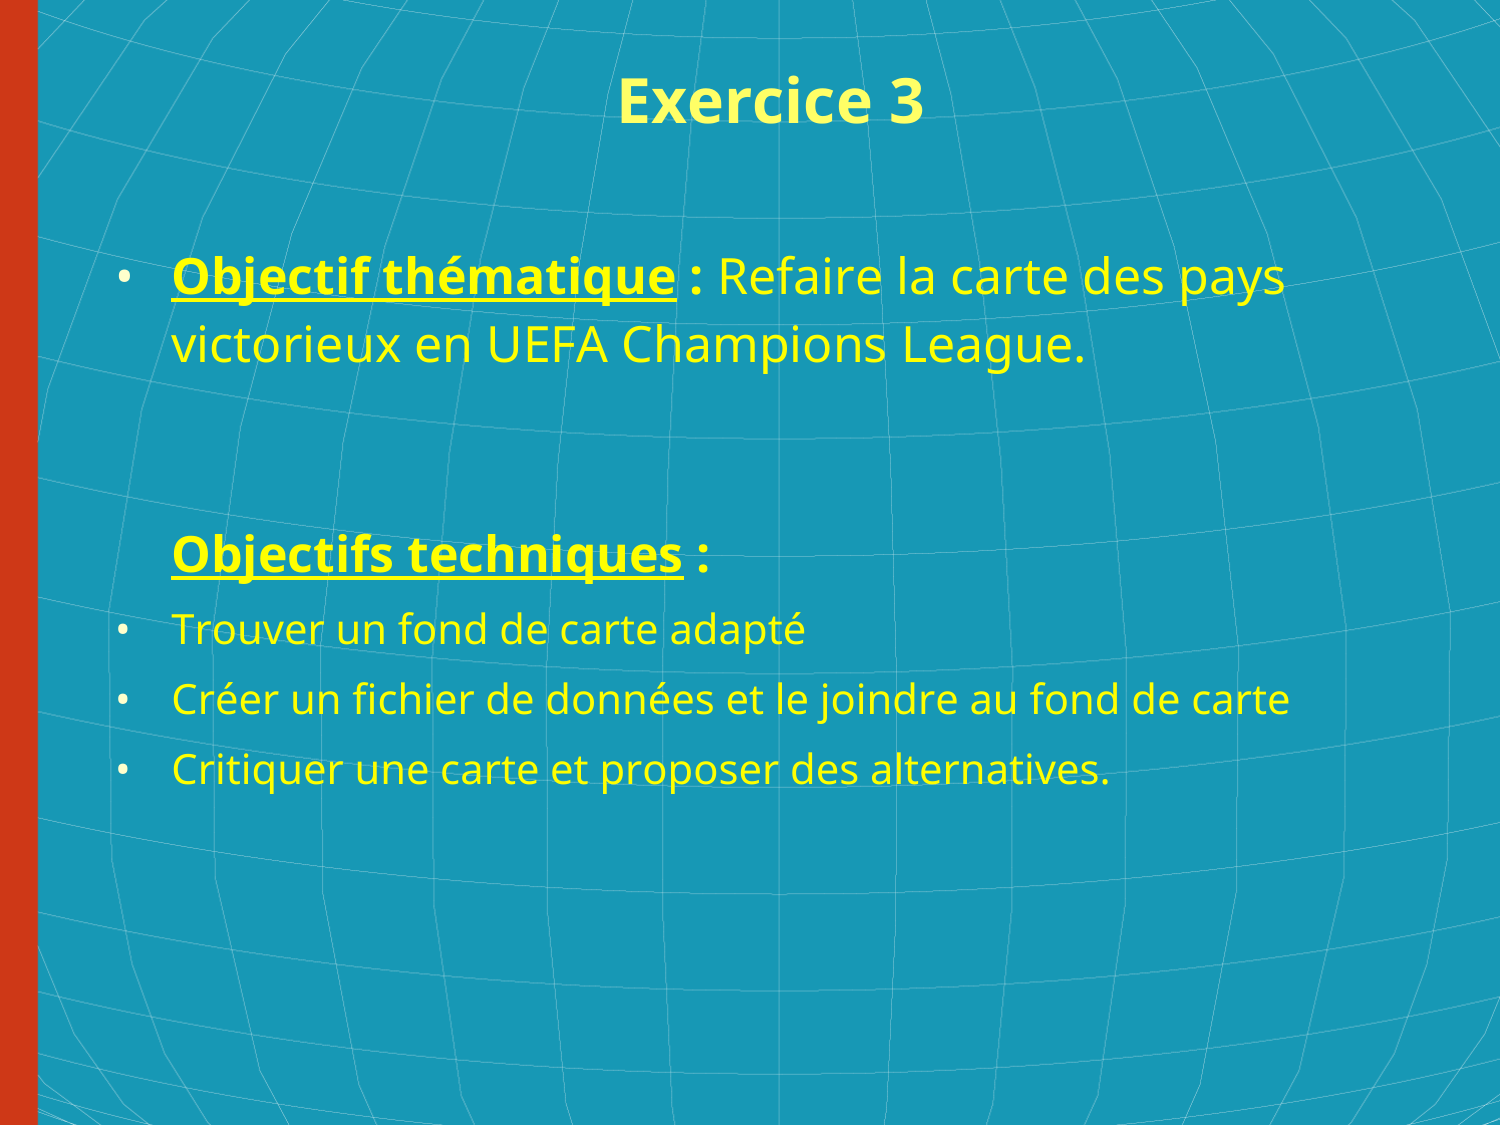

# Exercice 3
Objectif thématique : Refaire la carte des pays victorieux en UEFA Champions League.
Objectifs techniques :
Trouver un fond de carte adapté
Créer un fichier de données et le joindre au fond de carte
Critiquer une carte et proposer des alternatives.